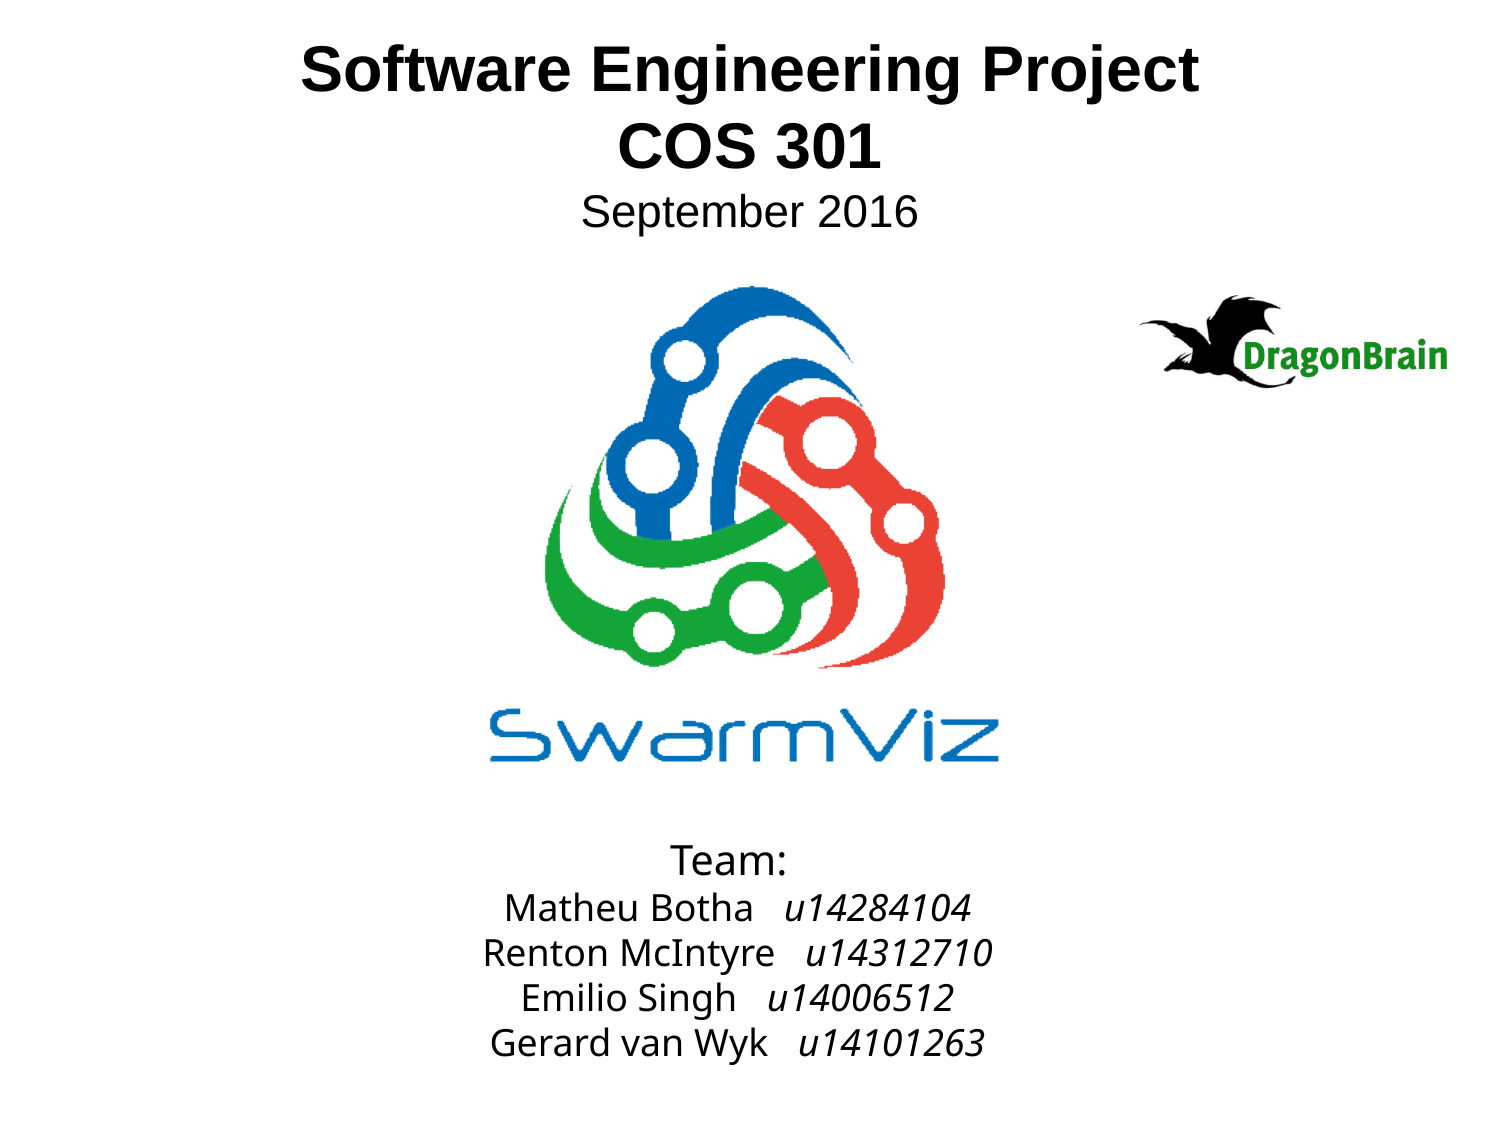

# Software Engineering Project COS 301 September 2016
						Team:
Matheu Botha u14284104
Renton McIntyre u14312710
Emilio Singh u14006512
Gerard van Wyk u14101263